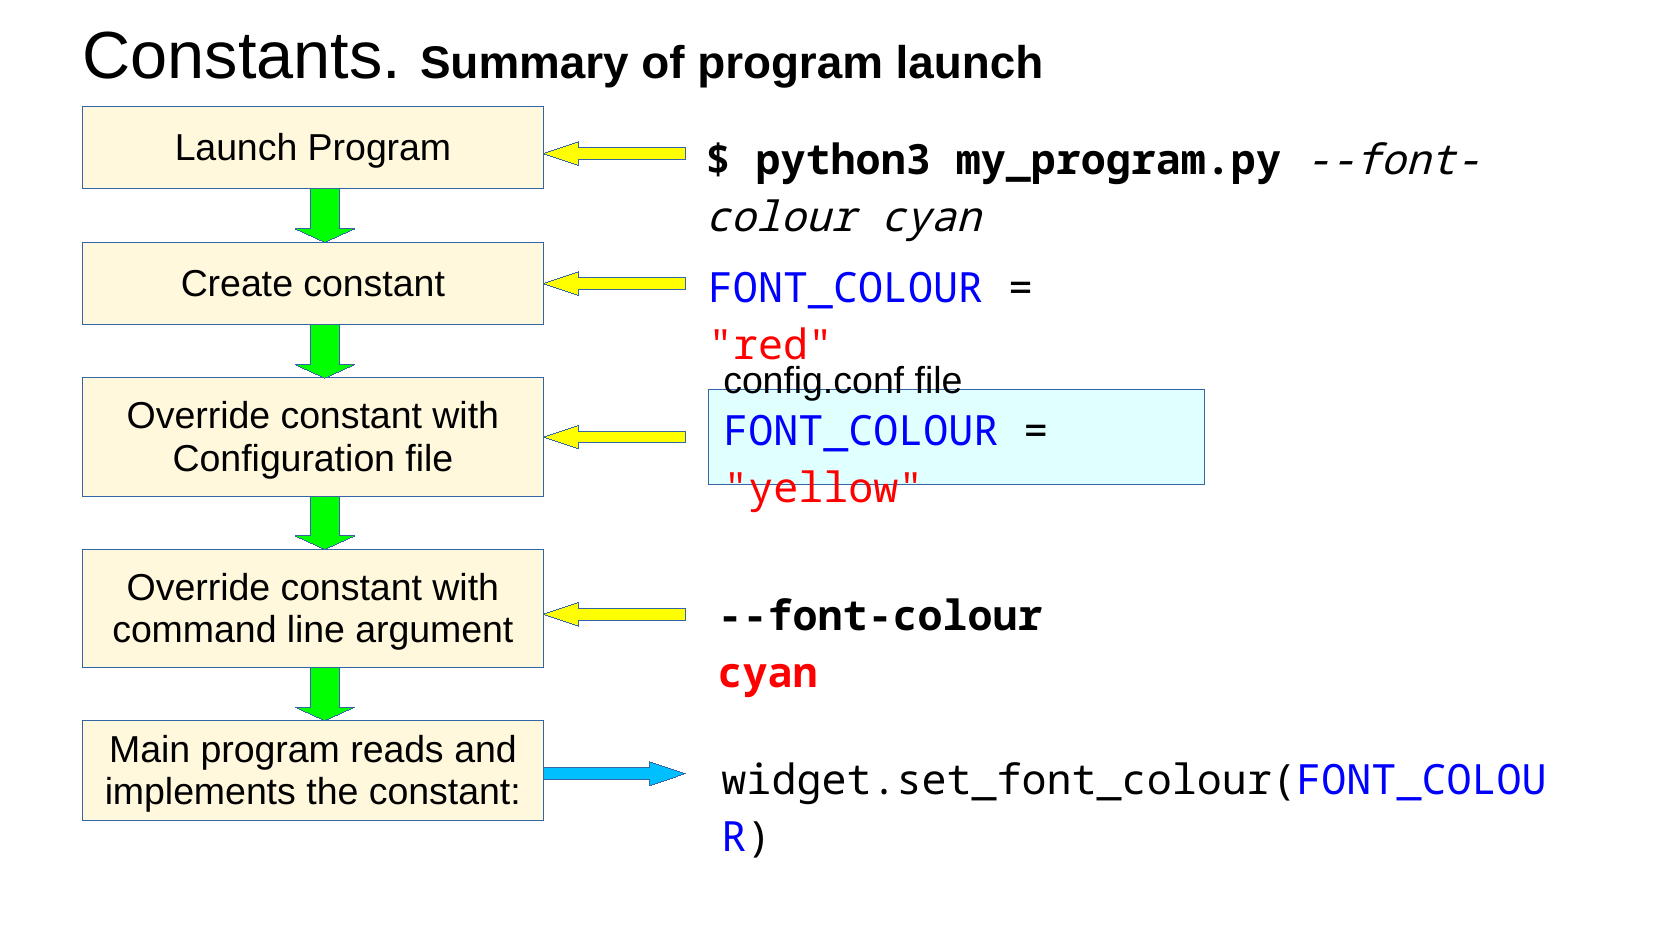

# Constants. Summary of program launch
Launch Program
$ python3 my_program.py --font-colour cyan
Create constant
FONT_COLOUR = "red"
Override constant with Configuration file
config.conf file
FONT_COLOUR = "yellow"
Override constant with command line argument
--font-colour cyan
Main program reads and implements the constant:
widget.set_font_colour(FONT_COLOUR)